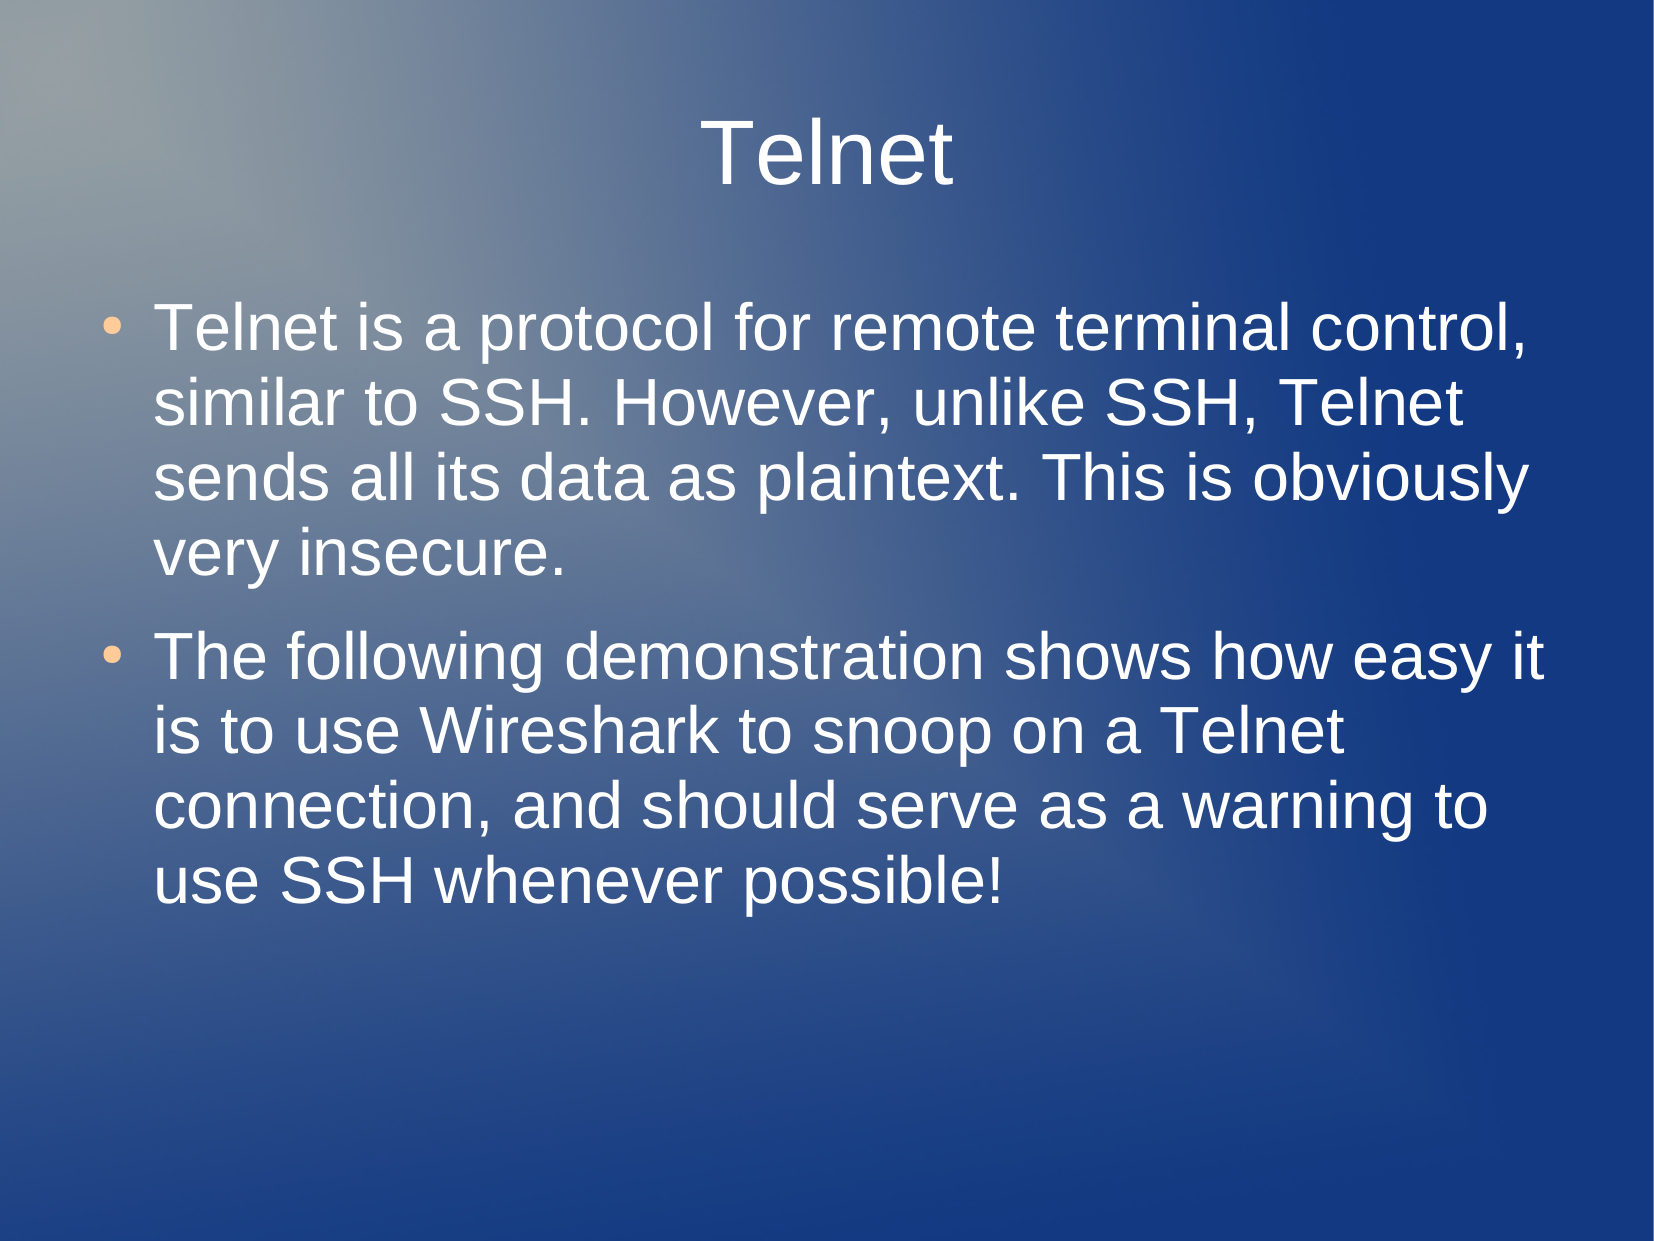

# Telnet
Telnet is a protocol for remote terminal control, similar to SSH. However, unlike SSH, Telnet sends all its data as plaintext. This is obviously very insecure.
The following demonstration shows how easy it is to use Wireshark to snoop on a Telnet connection, and should serve as a warning to use SSH whenever possible!